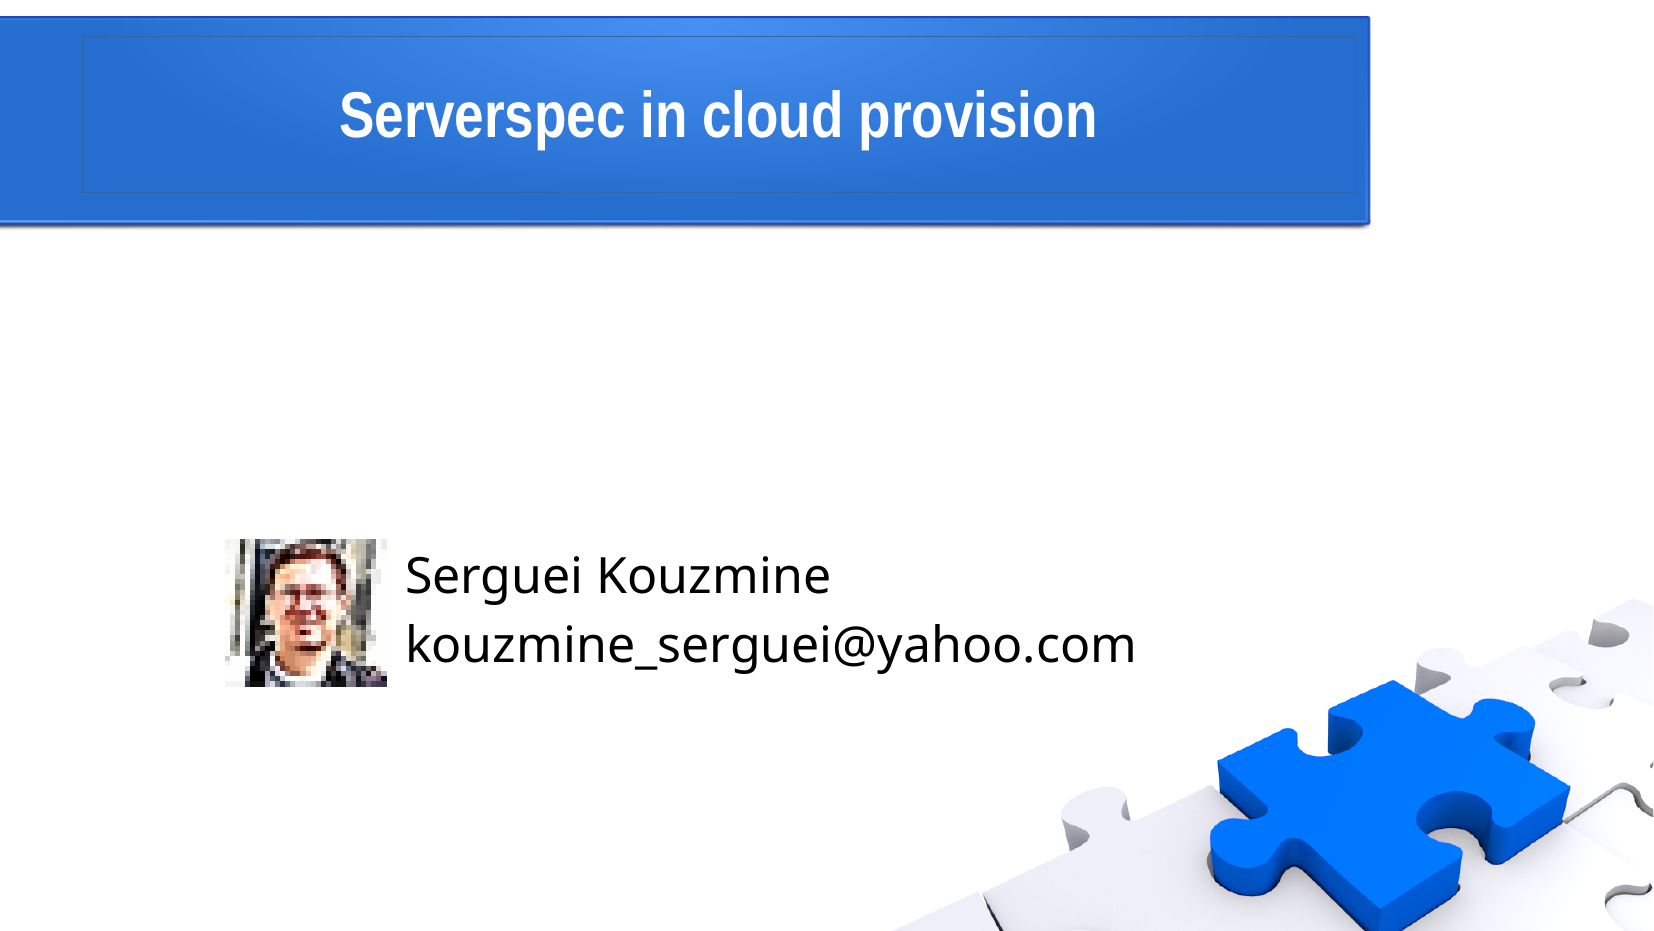

# Serverspec in cloud provision
Serguei Kouzmine kouzmine_serguei@yahoo.com